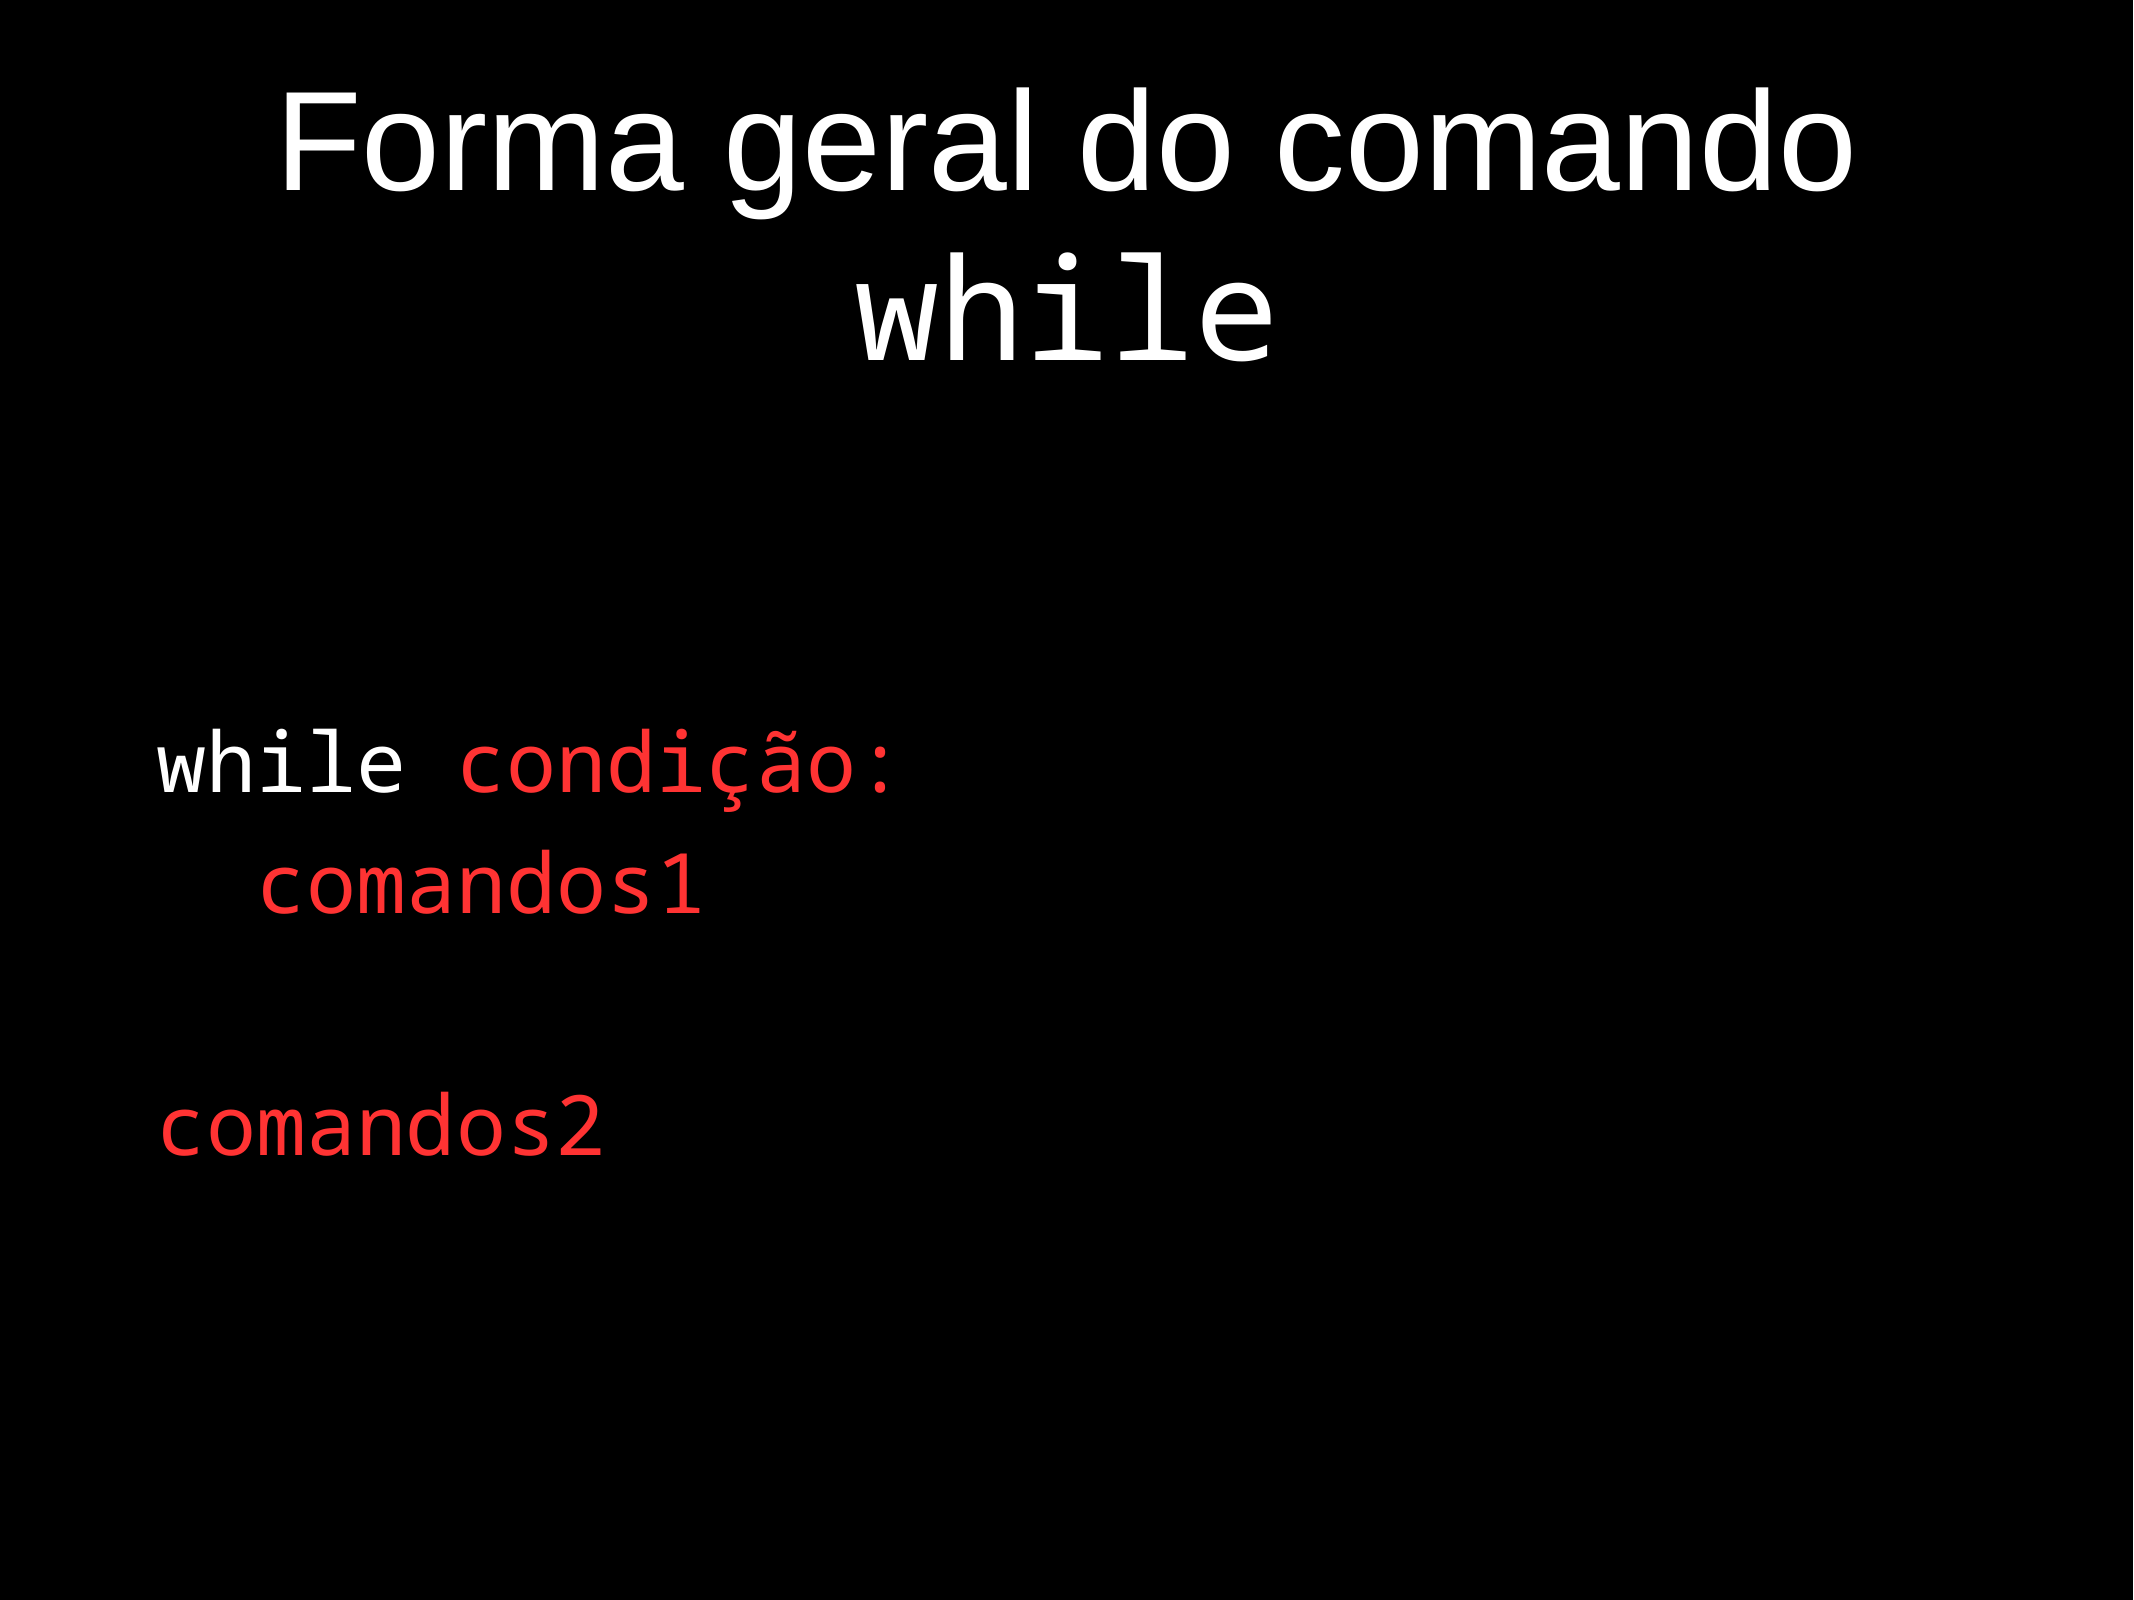

# Forma geral do comando while
while condição:
 comandos1
comandos2